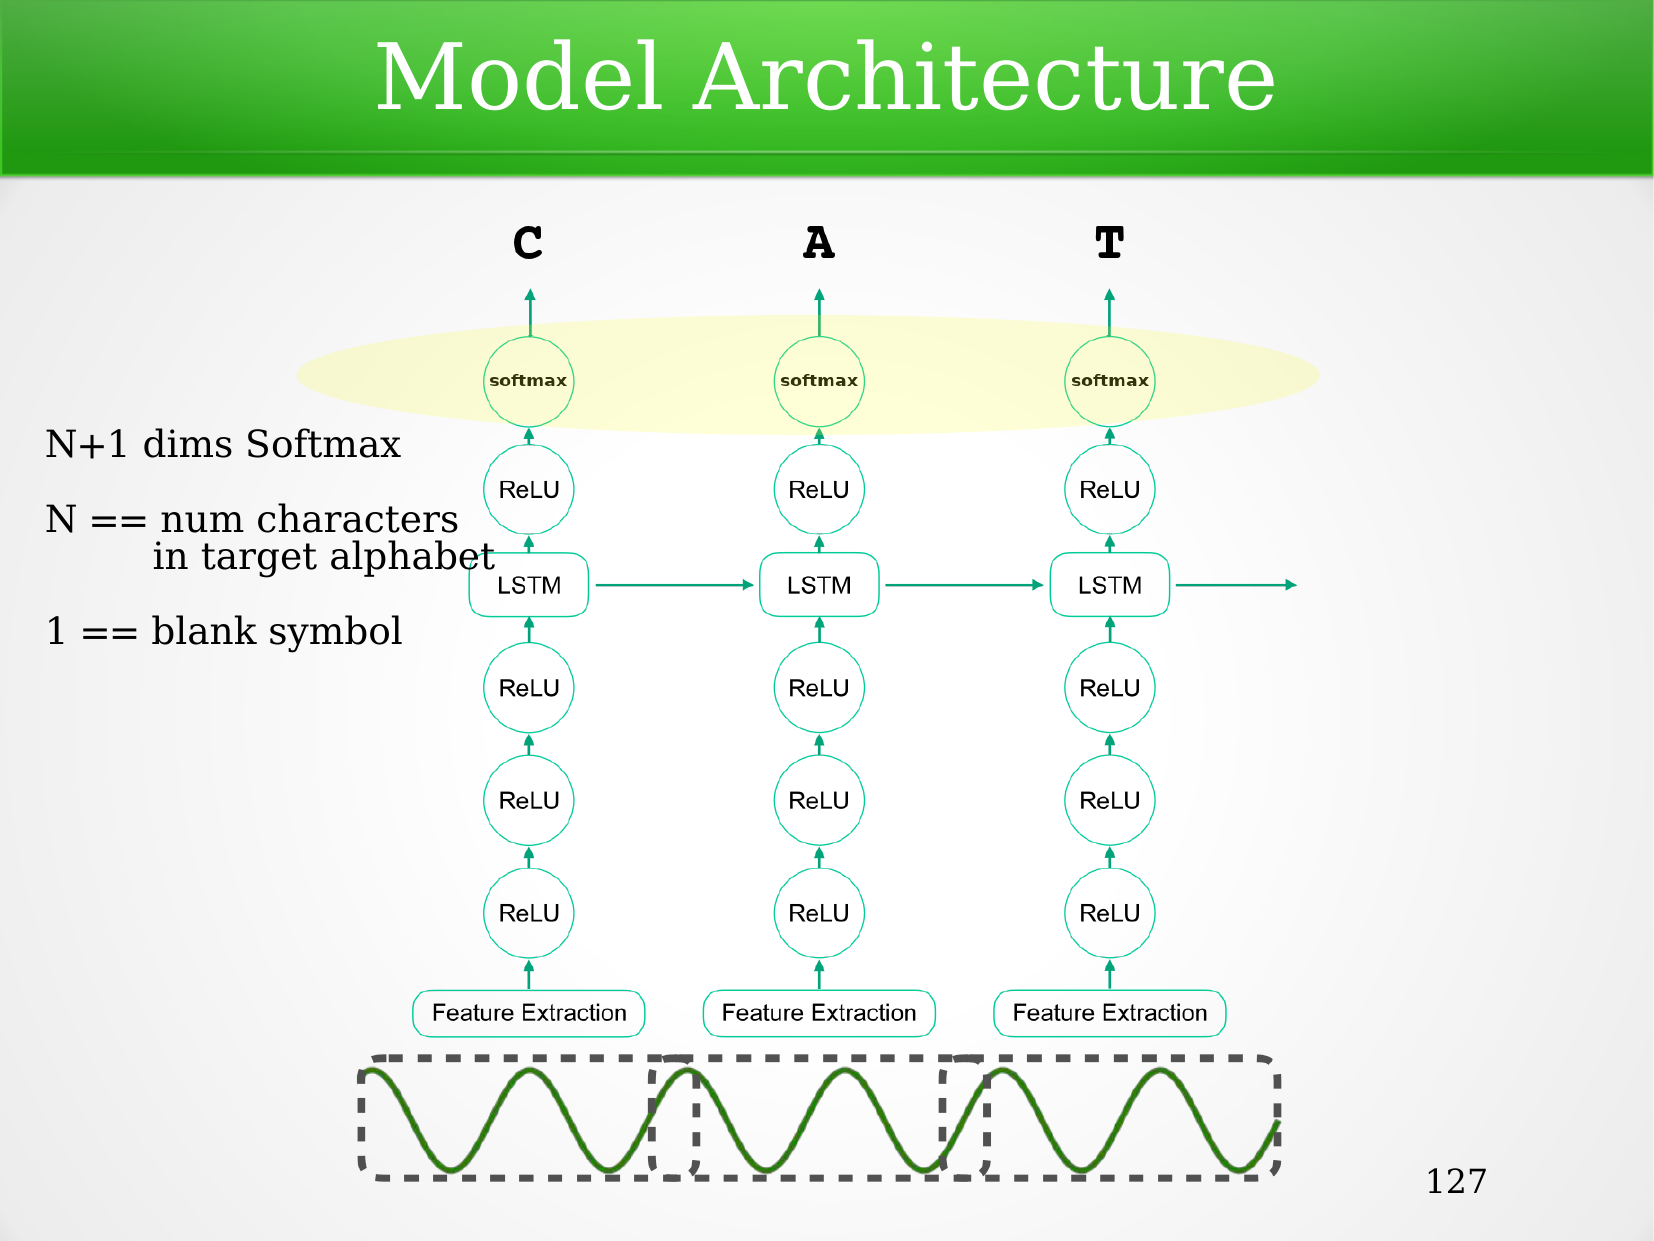

# Model Architecture
N+1 dims Softmax
N == num characters
 in target alphabet
1 == blank symbol